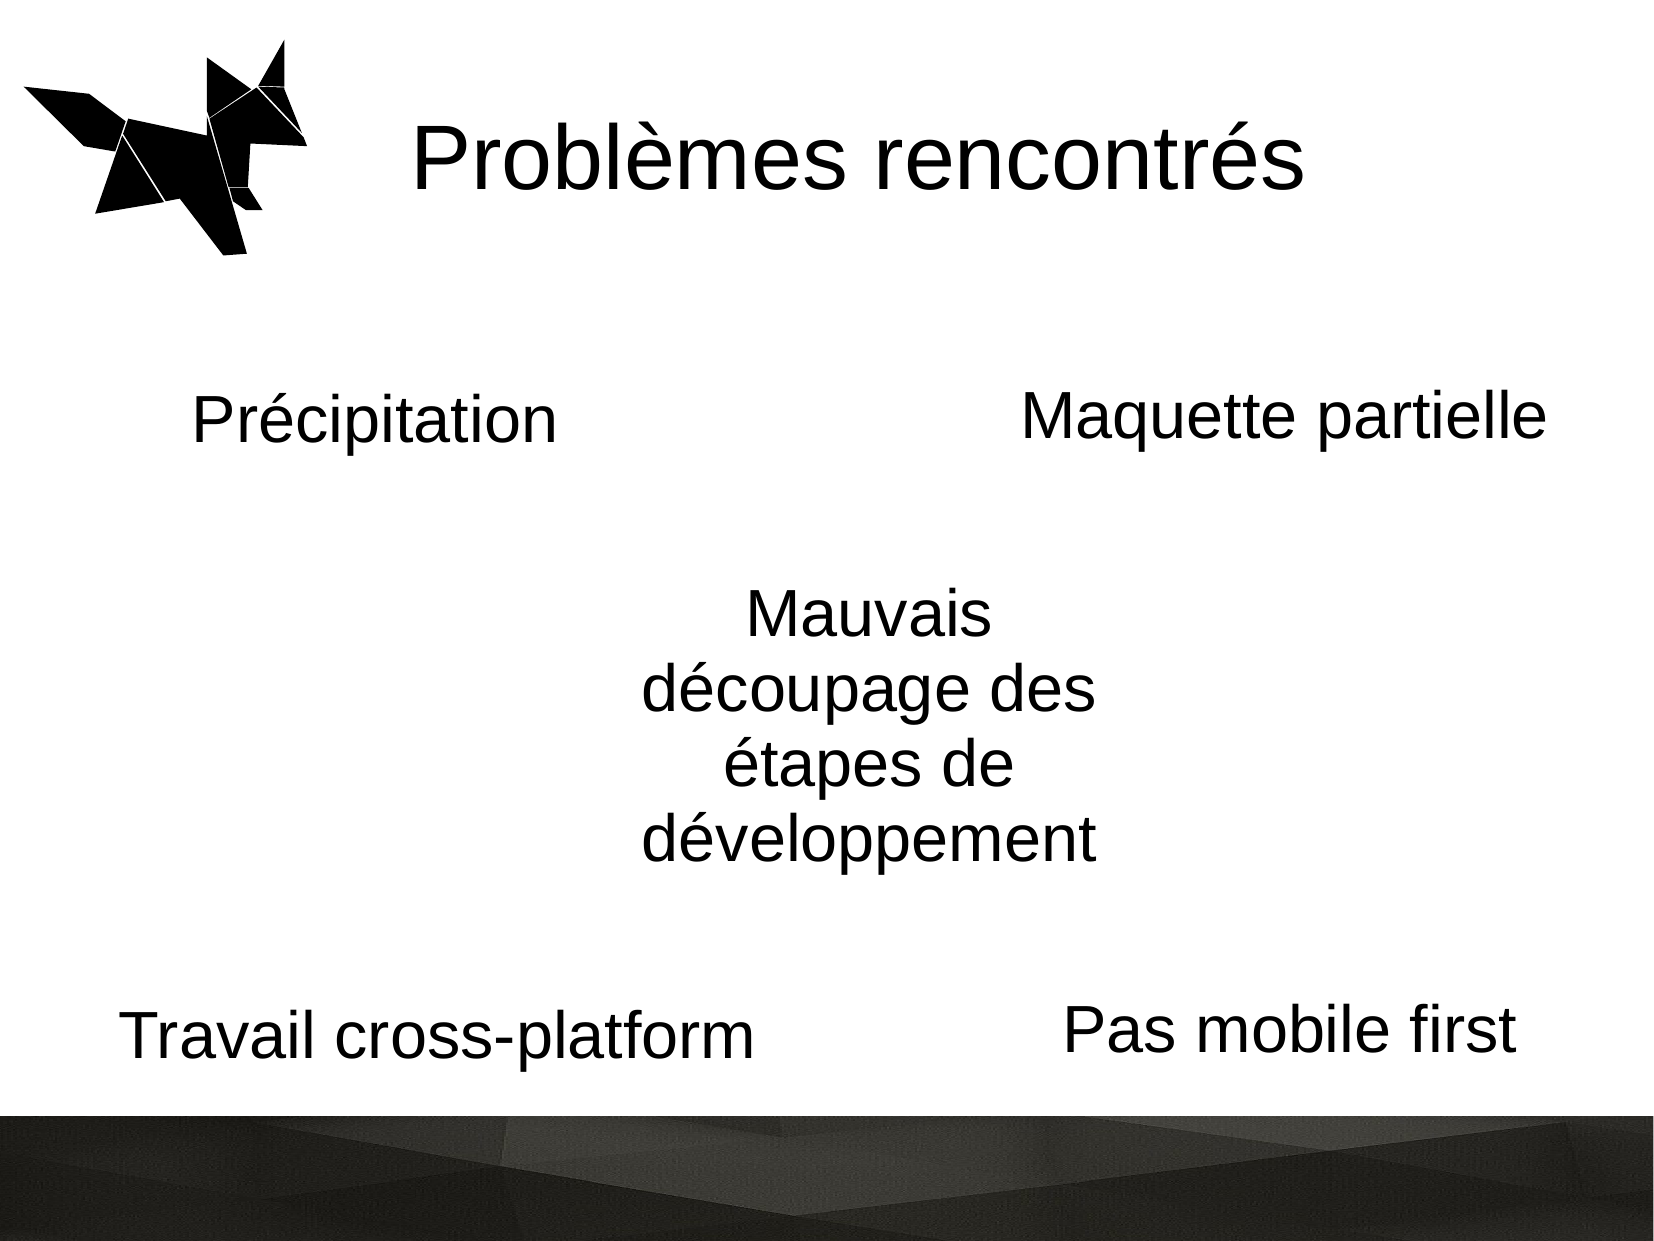

Problèmes rencontrés
Précipitation
Maquette partielle
Mauvais découpage des étapes de développement
Travail cross-platform
Pas mobile first